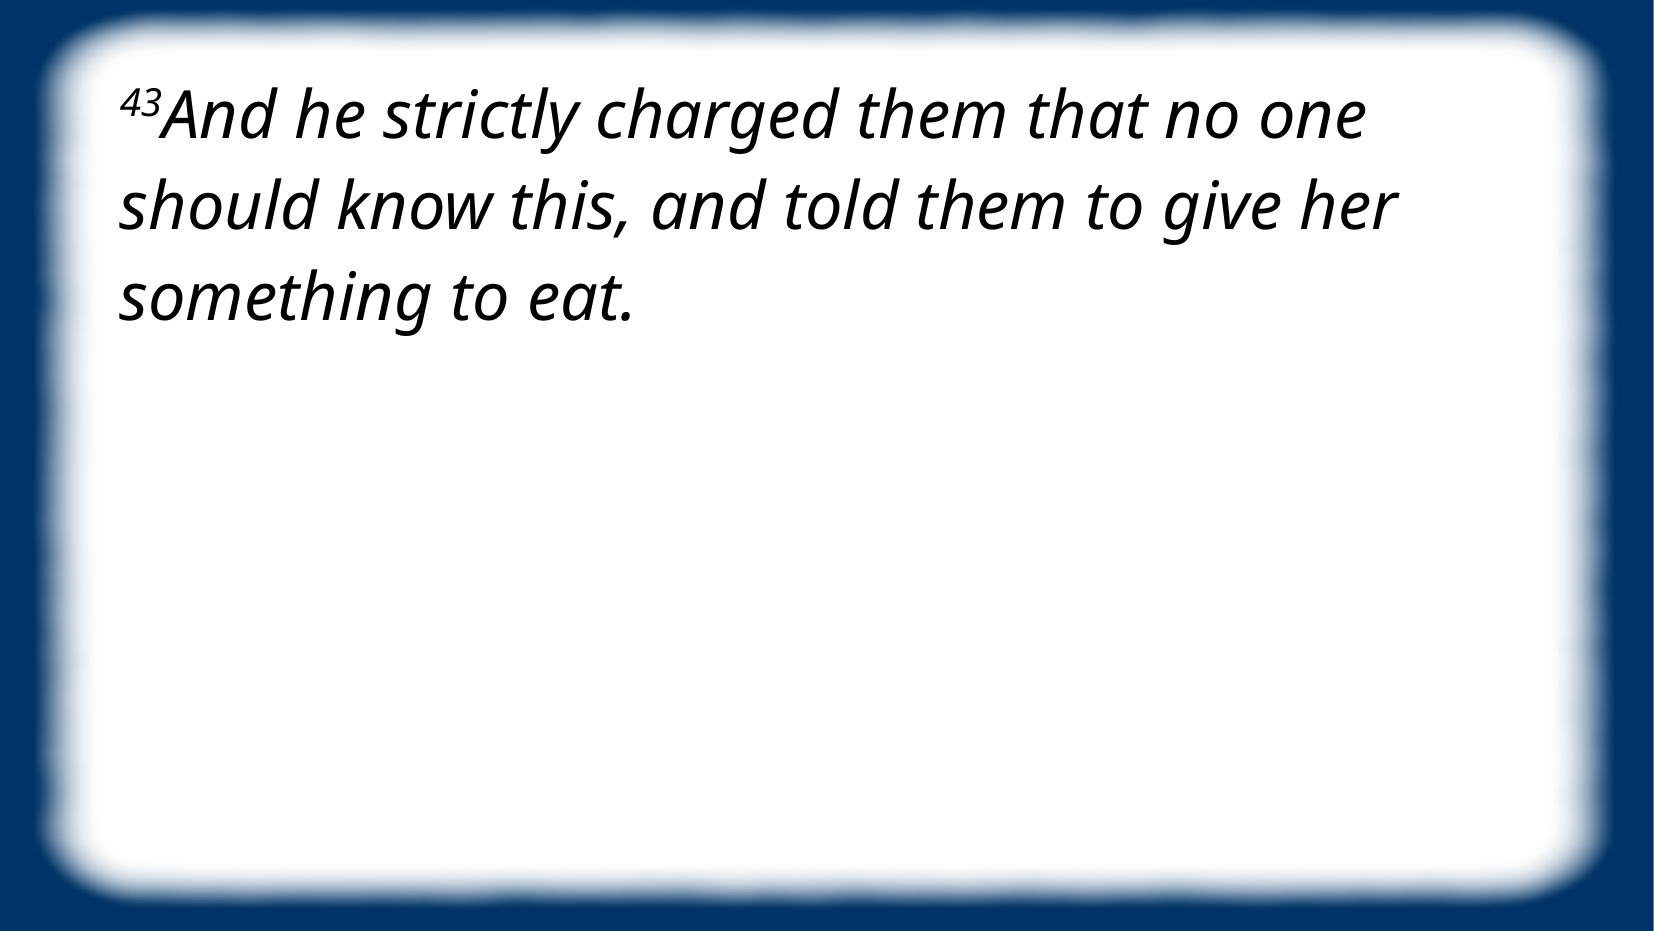

43And he strictly charged them that no one should know this, and told them to give her something to eat.